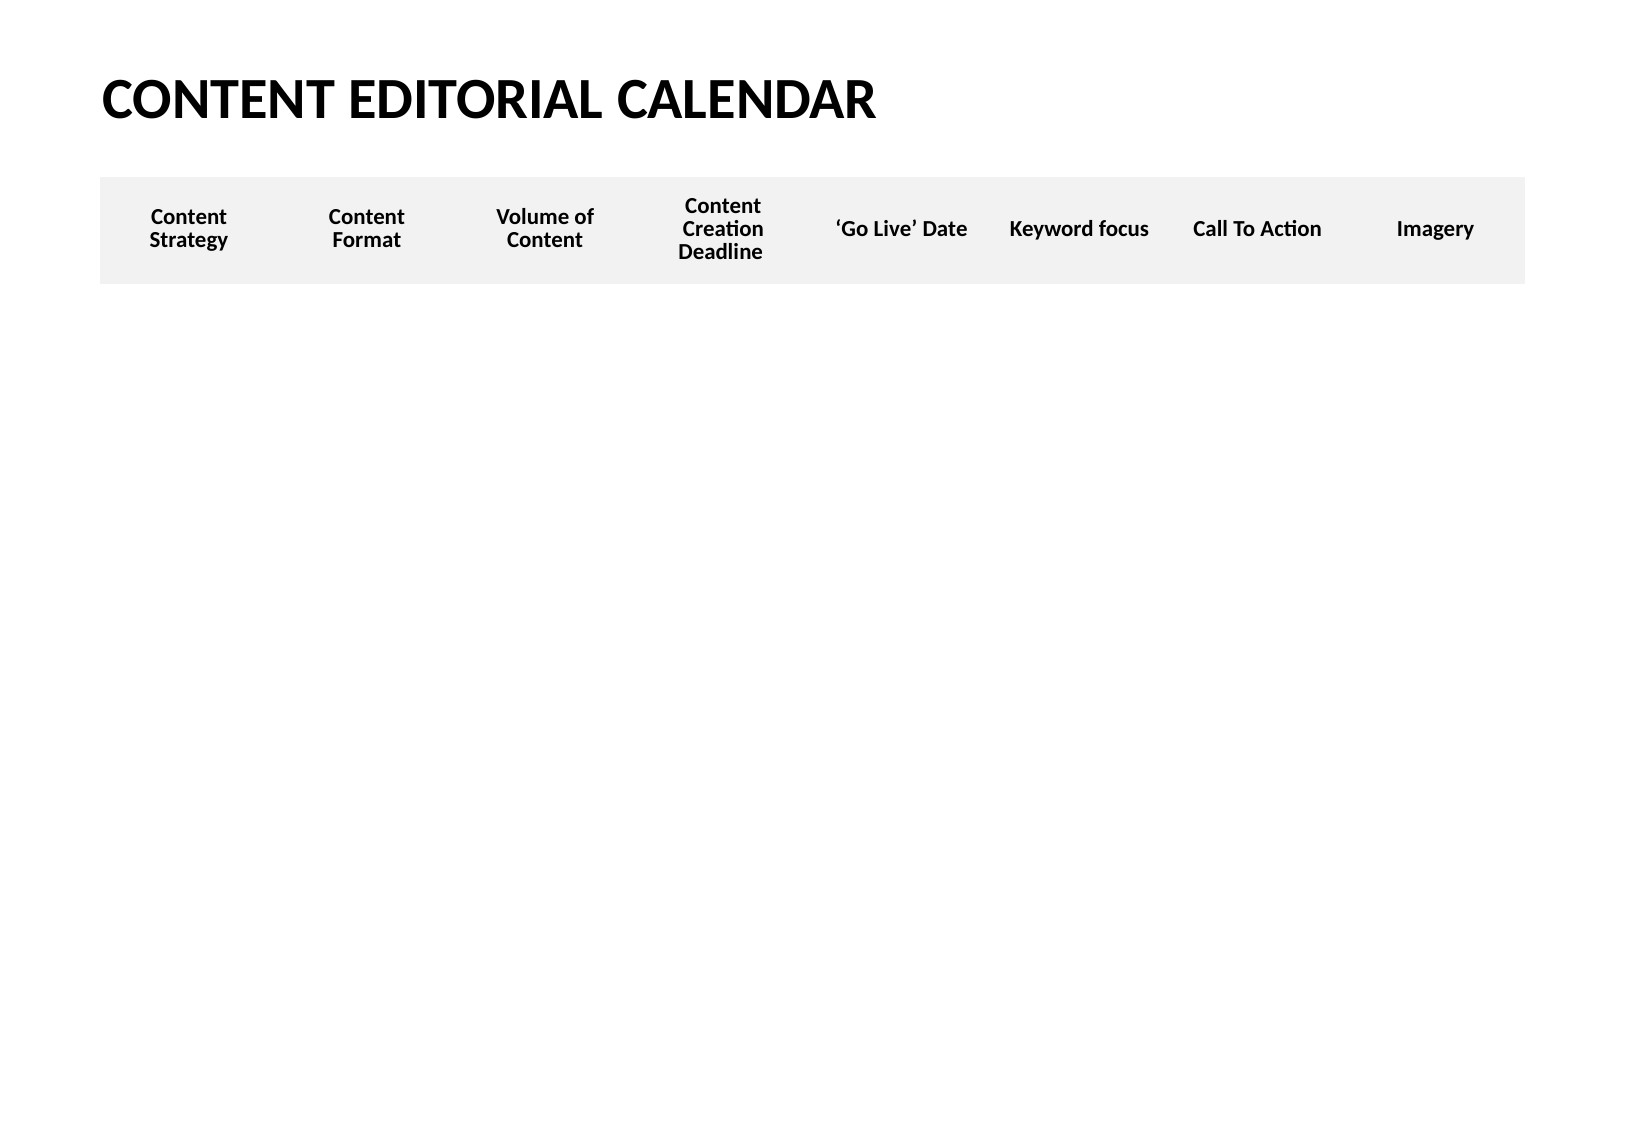

CONTENT EDITORIAL CALENDAR
| Content Strategy | Content Format | Volume of Content | Content Creation Deadline | ‘Go Live’ Date | Keyword focus | Call To Action | Imagery |
| --- | --- | --- | --- | --- | --- | --- | --- |
| | | | | | | | |
| | | | | | | | |
| | | | | | | | |
| | | | | | | | |